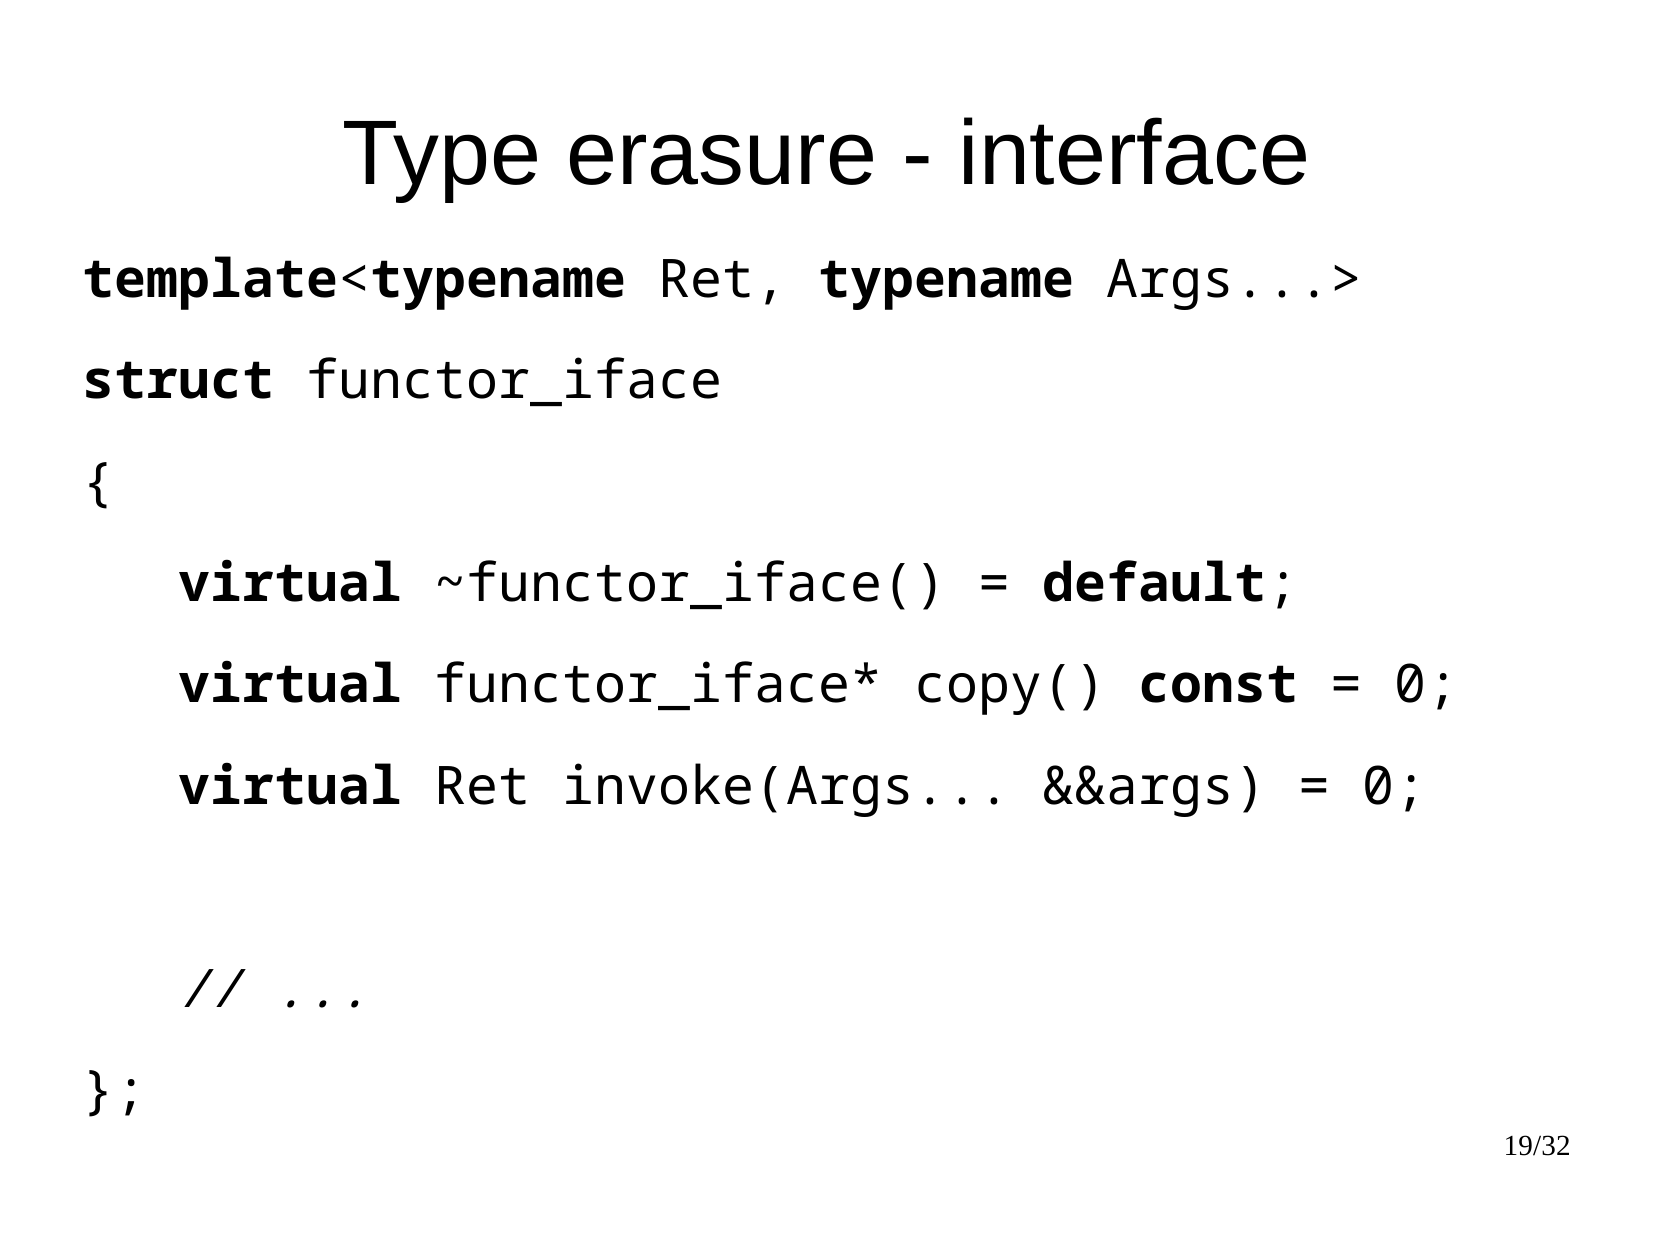

# Type erasure - interface
template<typename Ret, typename Args...>
struct functor_iface
{
 virtual ~functor_iface() = default;
 virtual functor_iface* copy() const = 0;
 virtual Ret invoke(Args... &&args) = 0;
 // ...
};
19